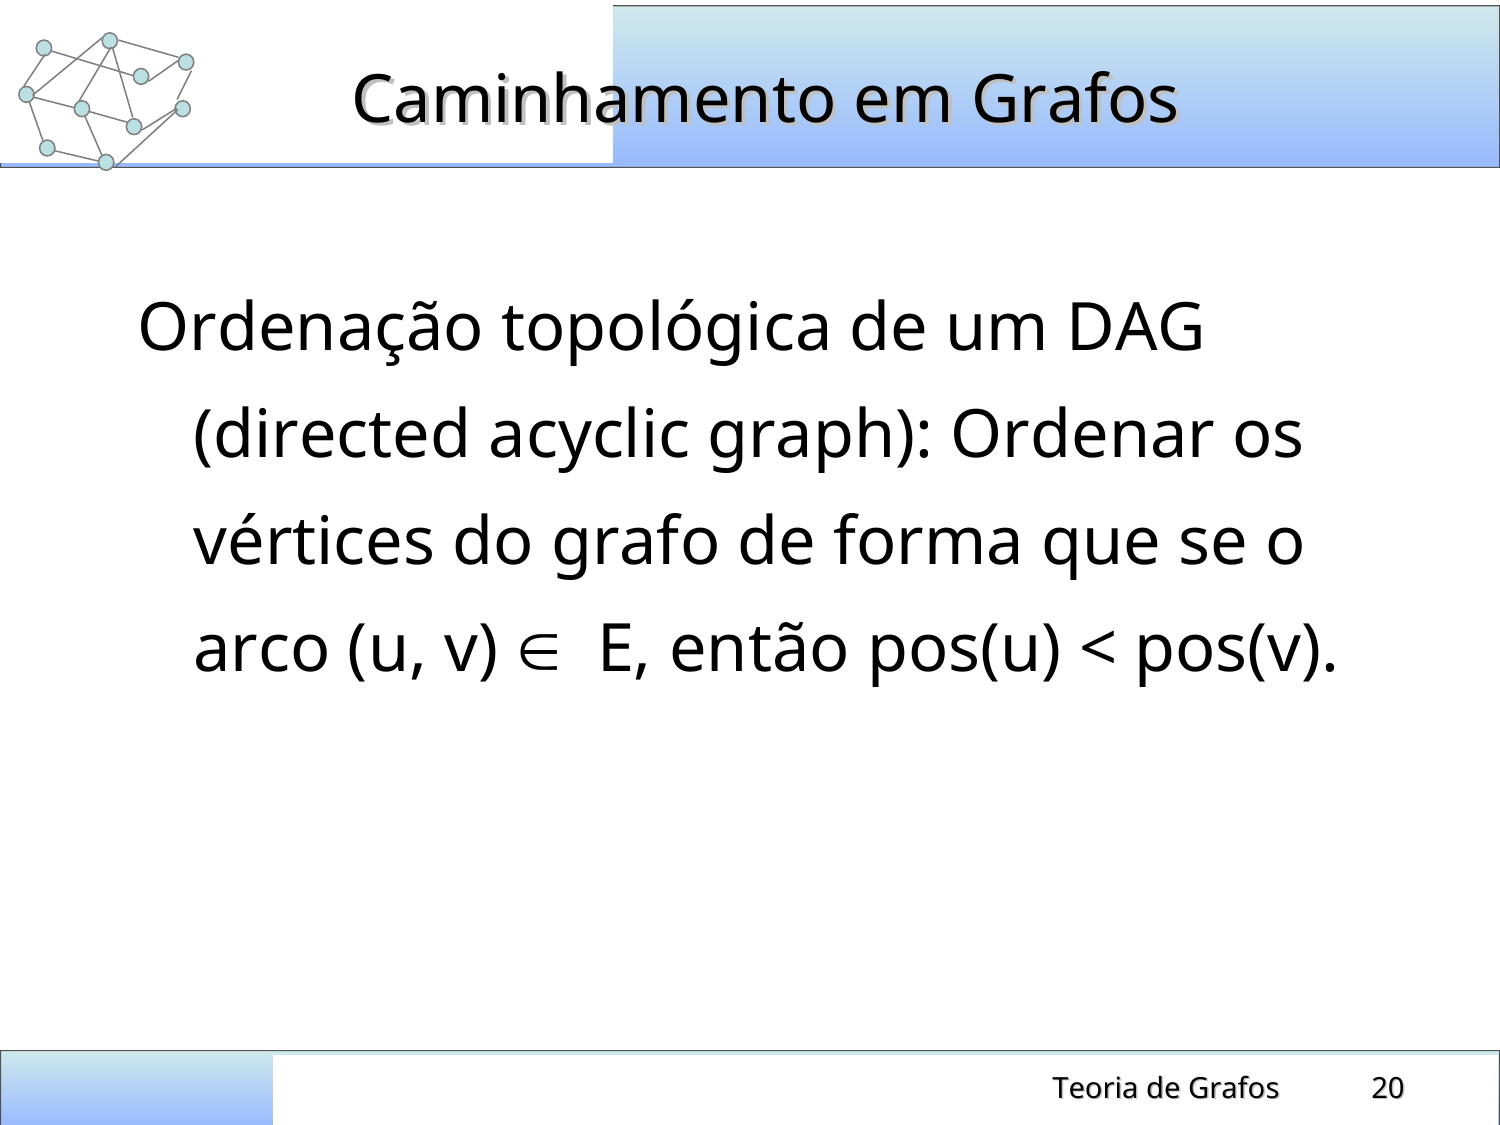

# Caminhamento em Grafos
Ordenação topológica de um DAG (directed acyclic graph): Ordenar os vértices do grafo de forma que se o arco (u, v)  E, então pos(u) < pos(v).
20